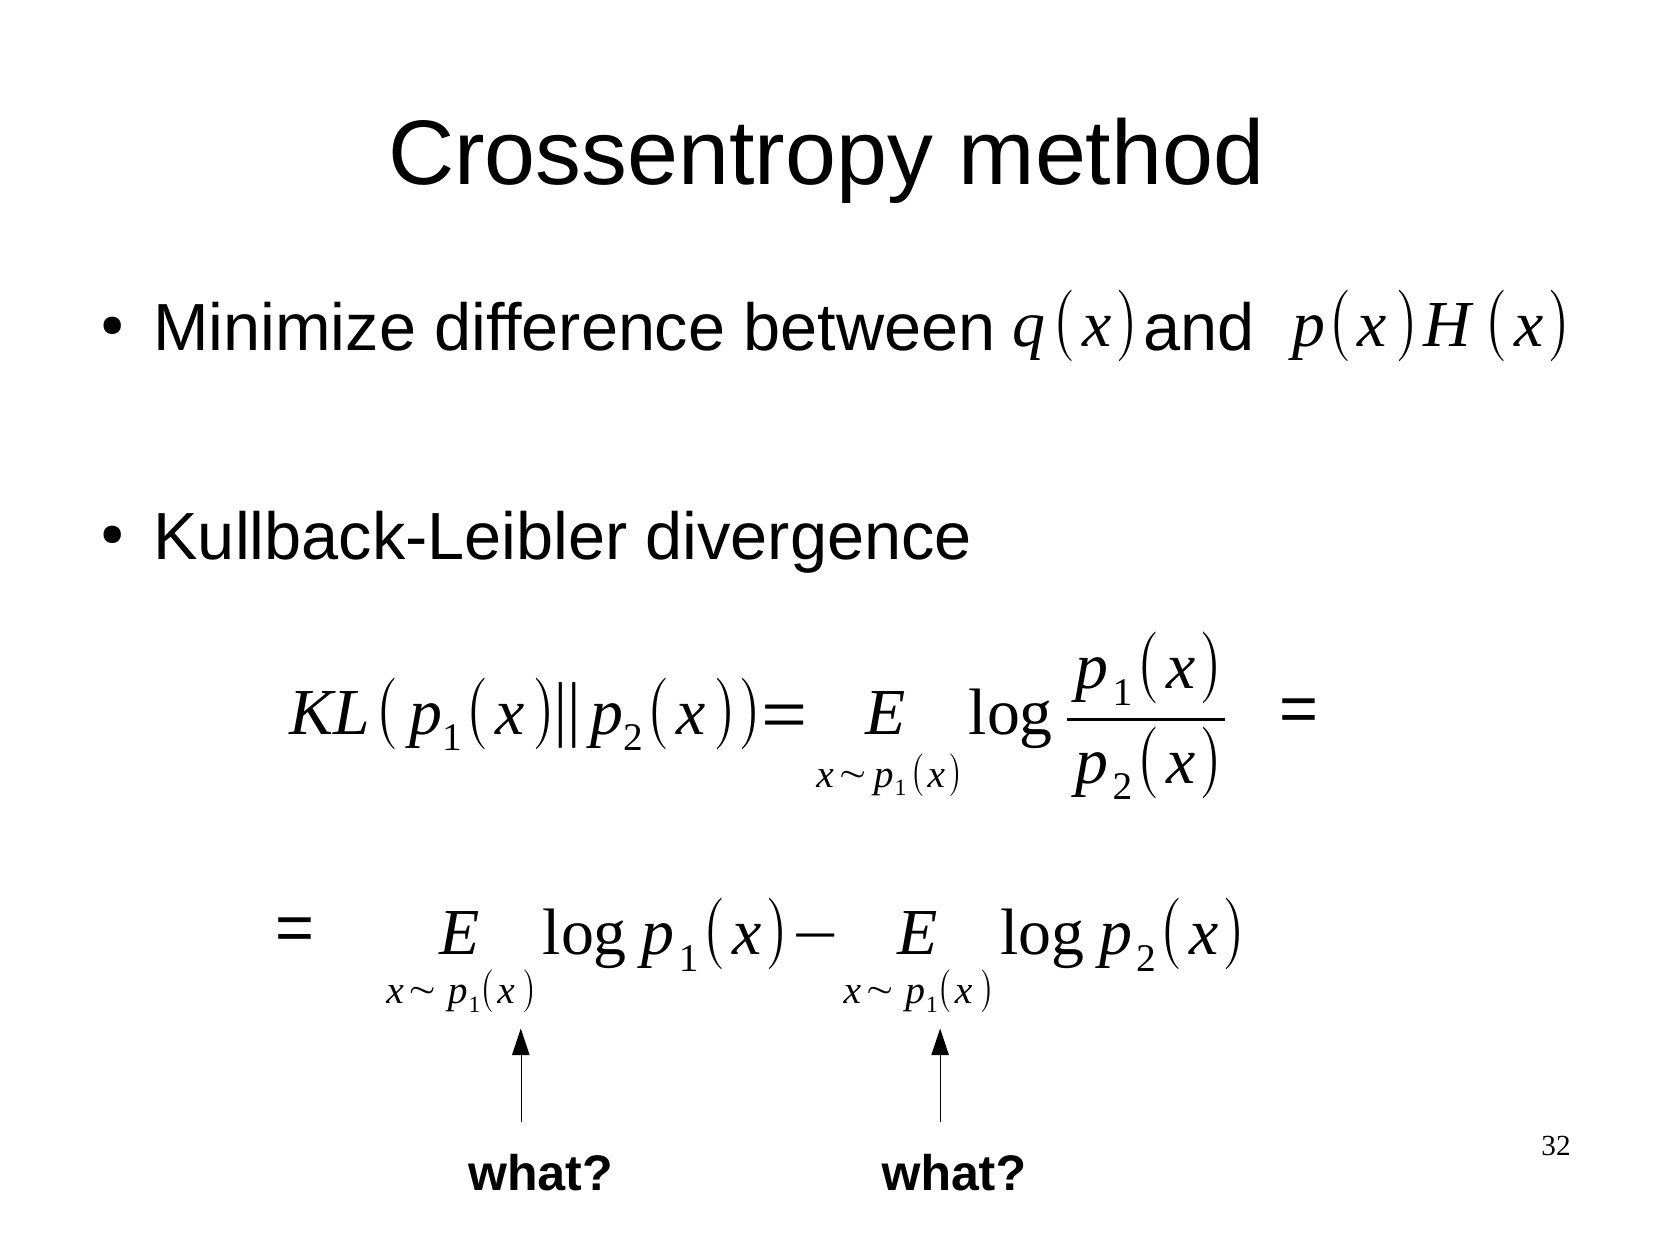

# Crossentropy method
Minimize difference between and
Kullback-Leibler divergence
=
=
32
what?
what?